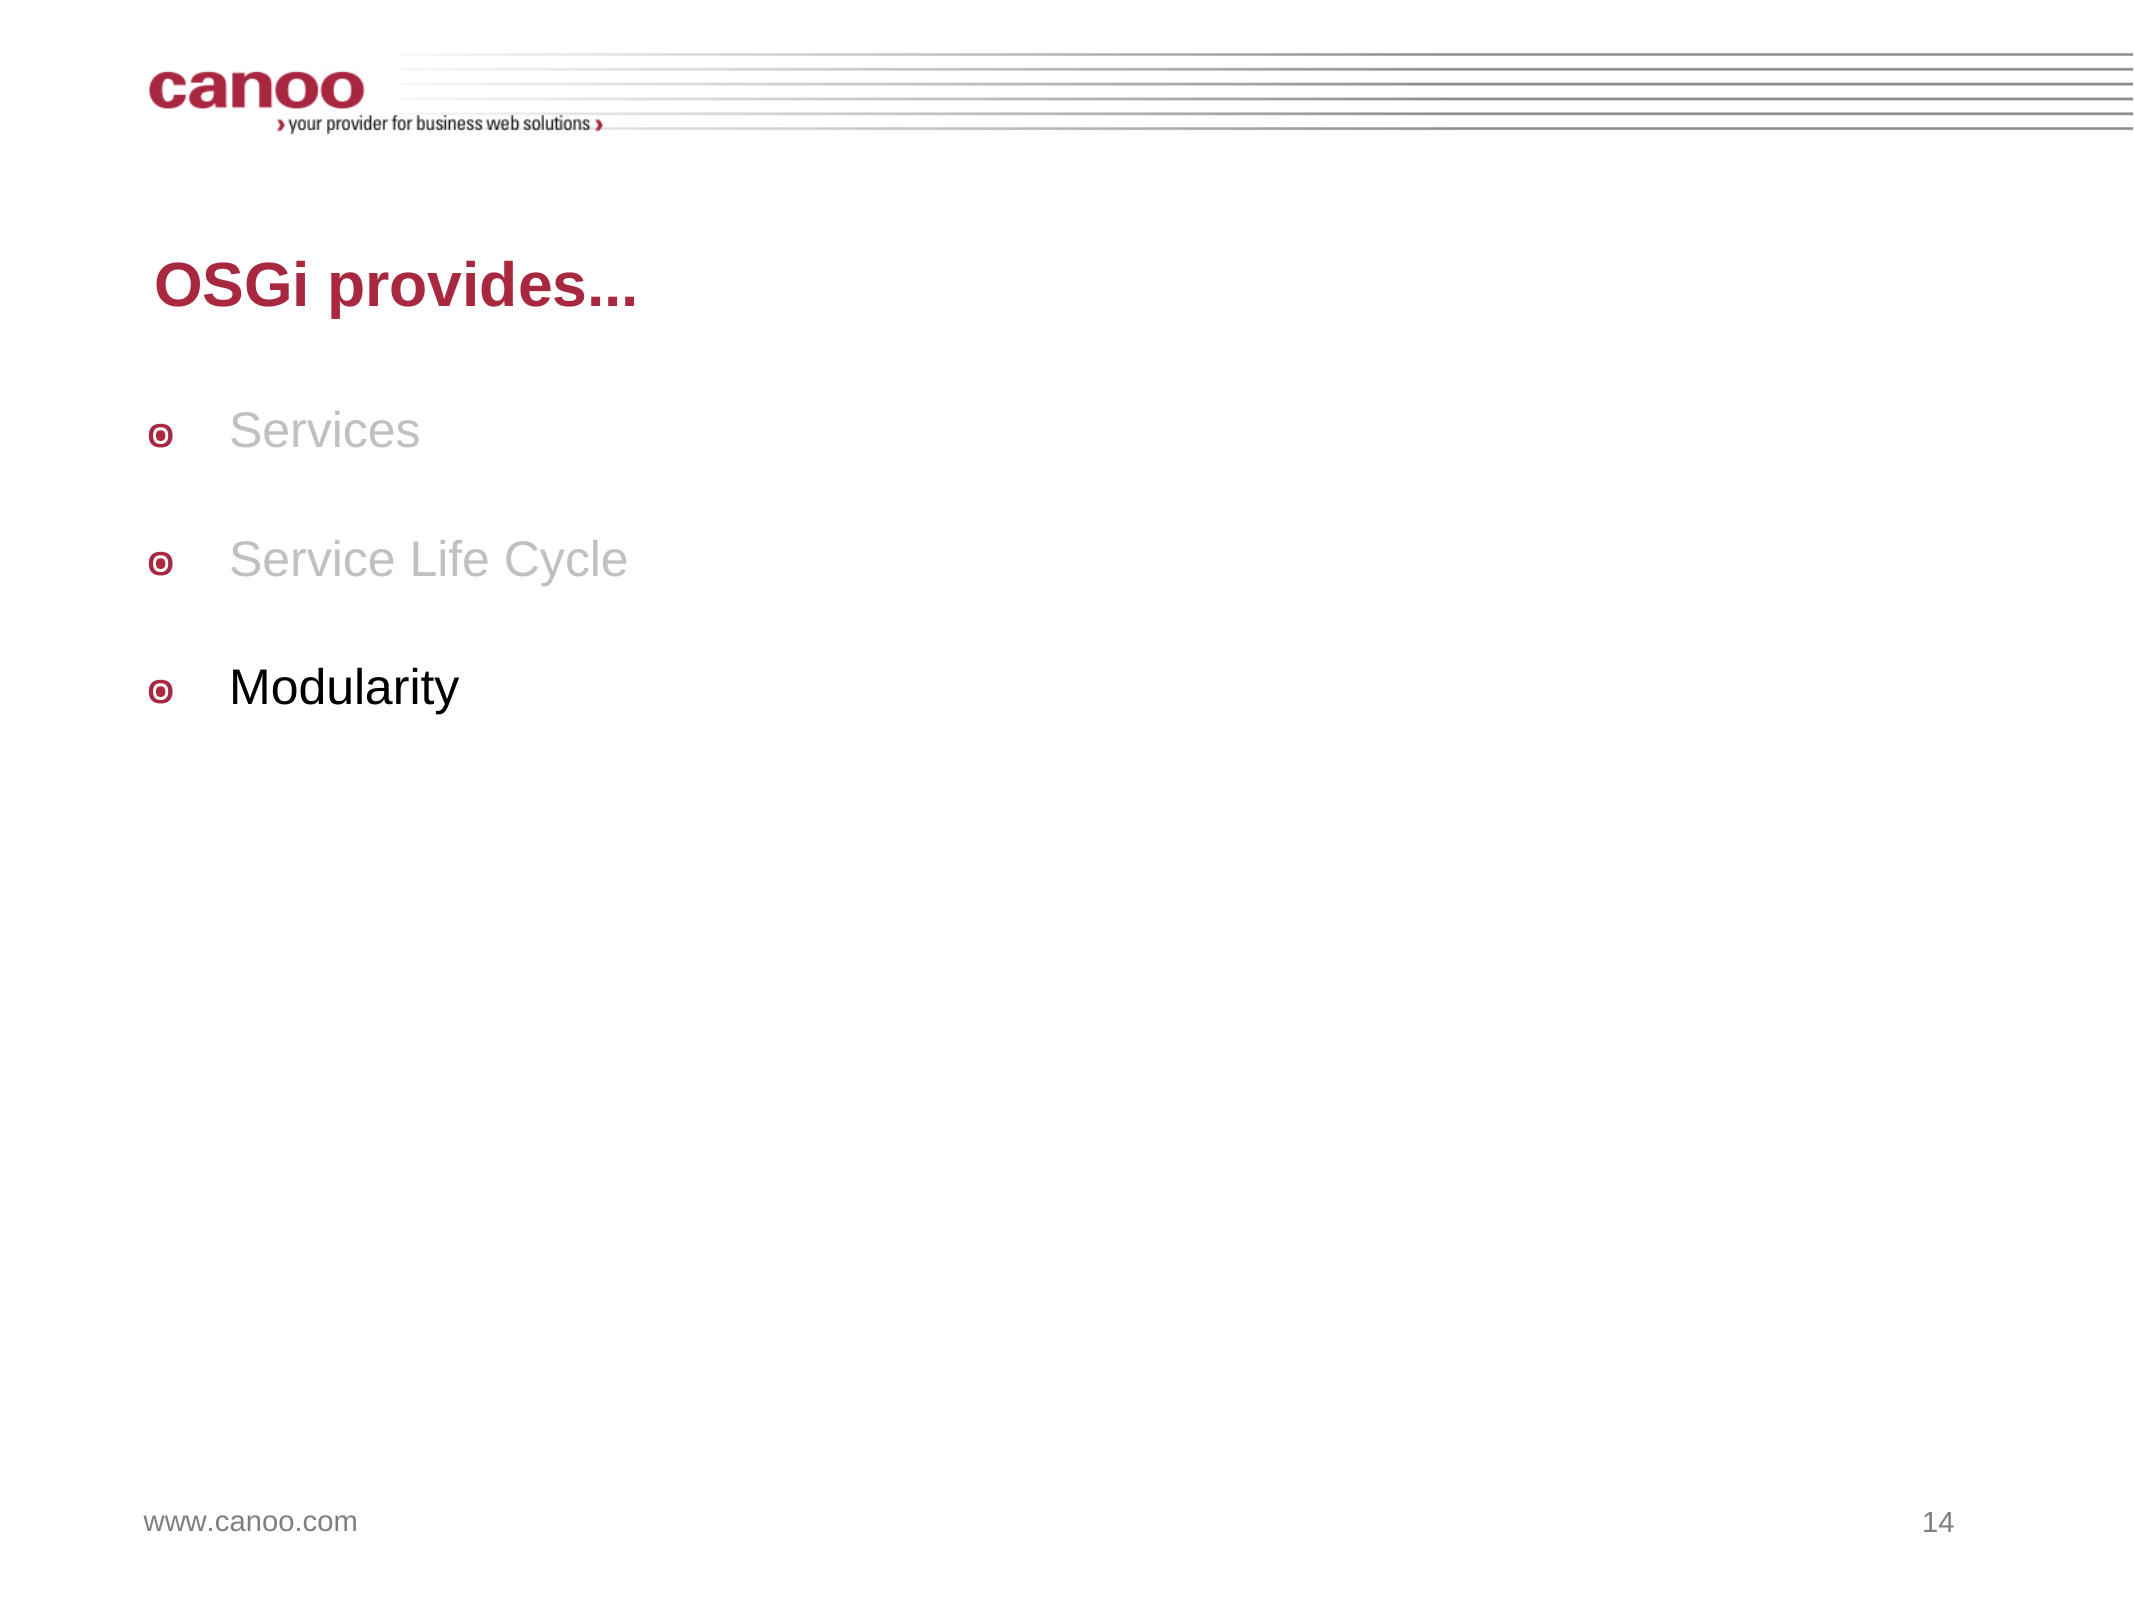

# OSGi provides...
Services
Service Life Cycle
Modularity